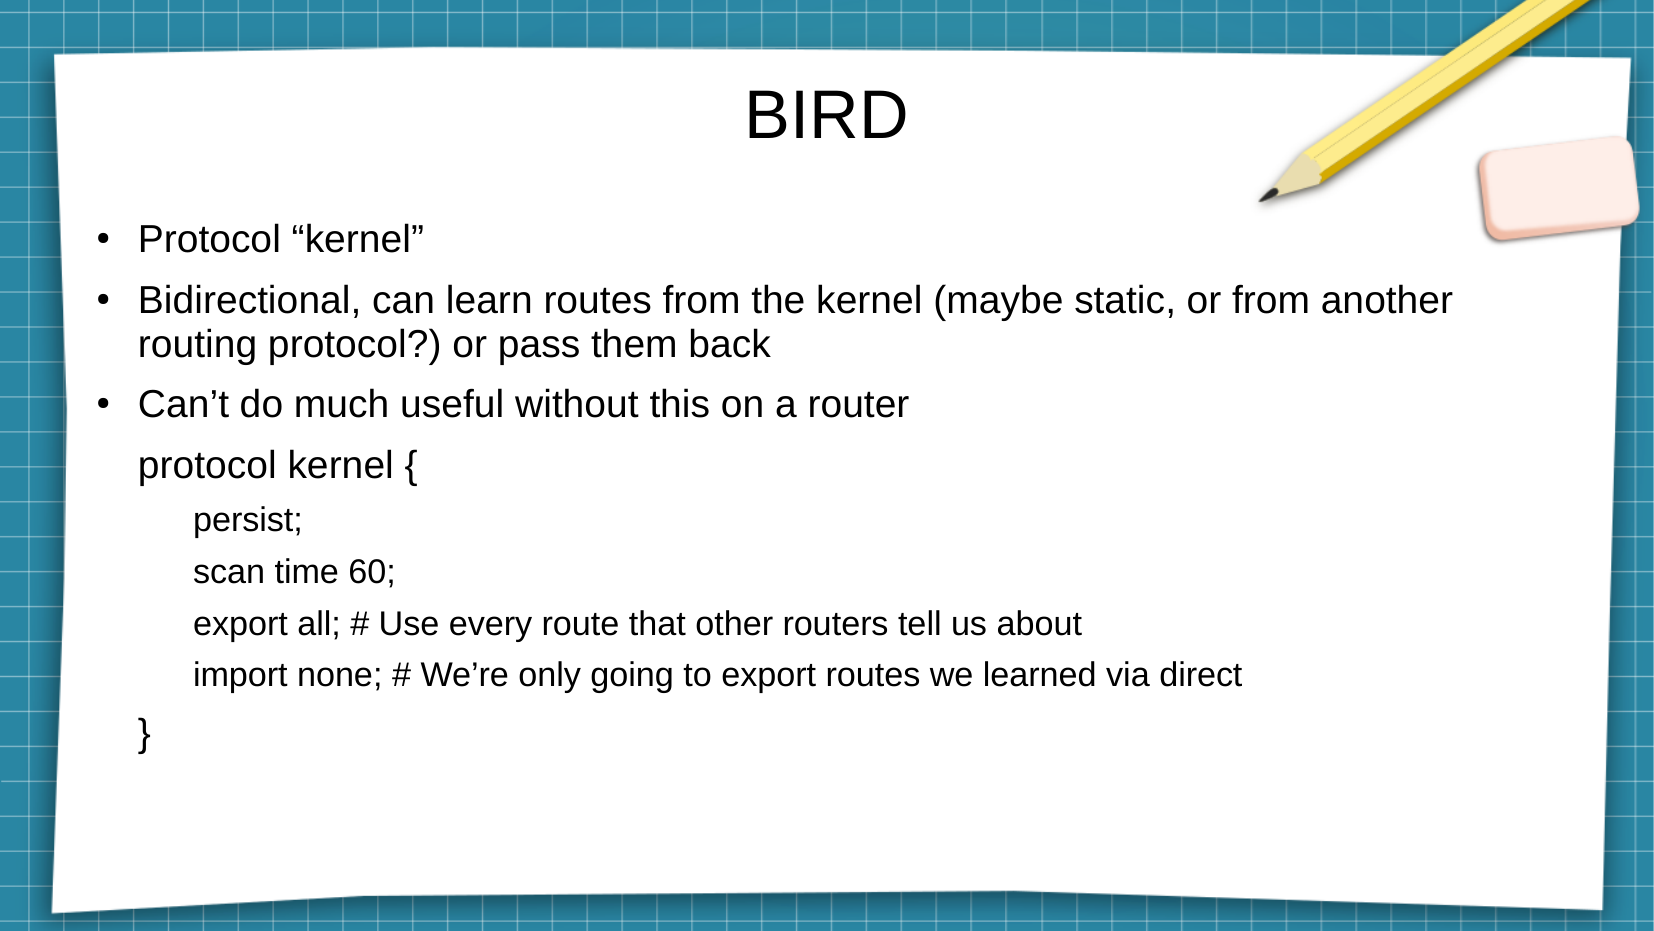

# BIRD
Protocol “kernel”
Bidirectional, can learn routes from the kernel (maybe static, or from another routing protocol?) or pass them back
Can’t do much useful without this on a router
protocol kernel {
persist;
scan time 60;
export all; # Use every route that other routers tell us about
import none; # We’re only going to export routes we learned via direct
}